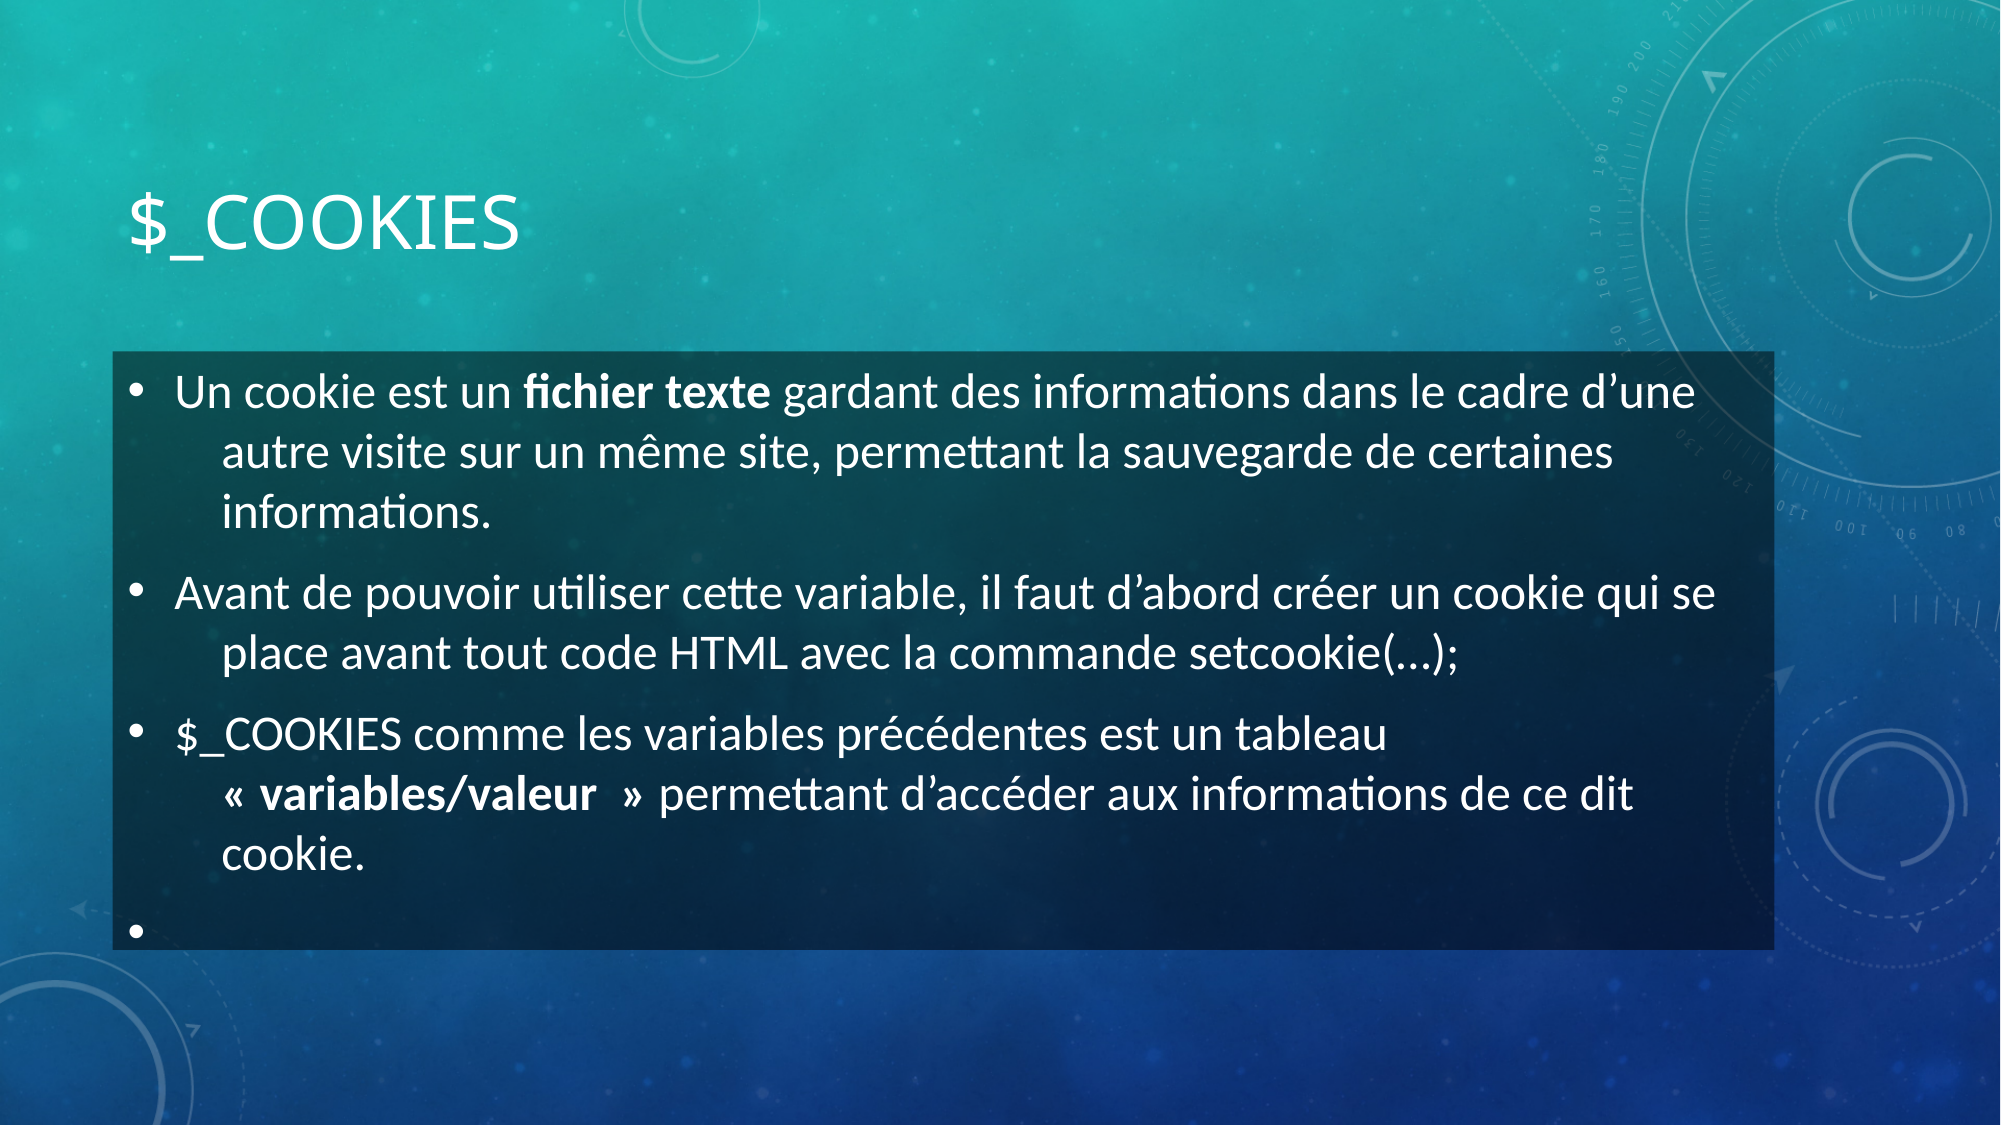

# $_Cookies
Un cookie est un fichier texte gardant des informations dans le cadre d’une autre visite sur un même site, permettant la sauvegarde de certaines informations.
Avant de pouvoir utiliser cette variable, il faut d’abord créer un cookie qui se place avant tout code HTML avec la commande setcookie(…);
$_COOKIES comme les variables précédentes est un tableau « variables/valeur  » permettant d’accéder aux informations de ce dit cookie.